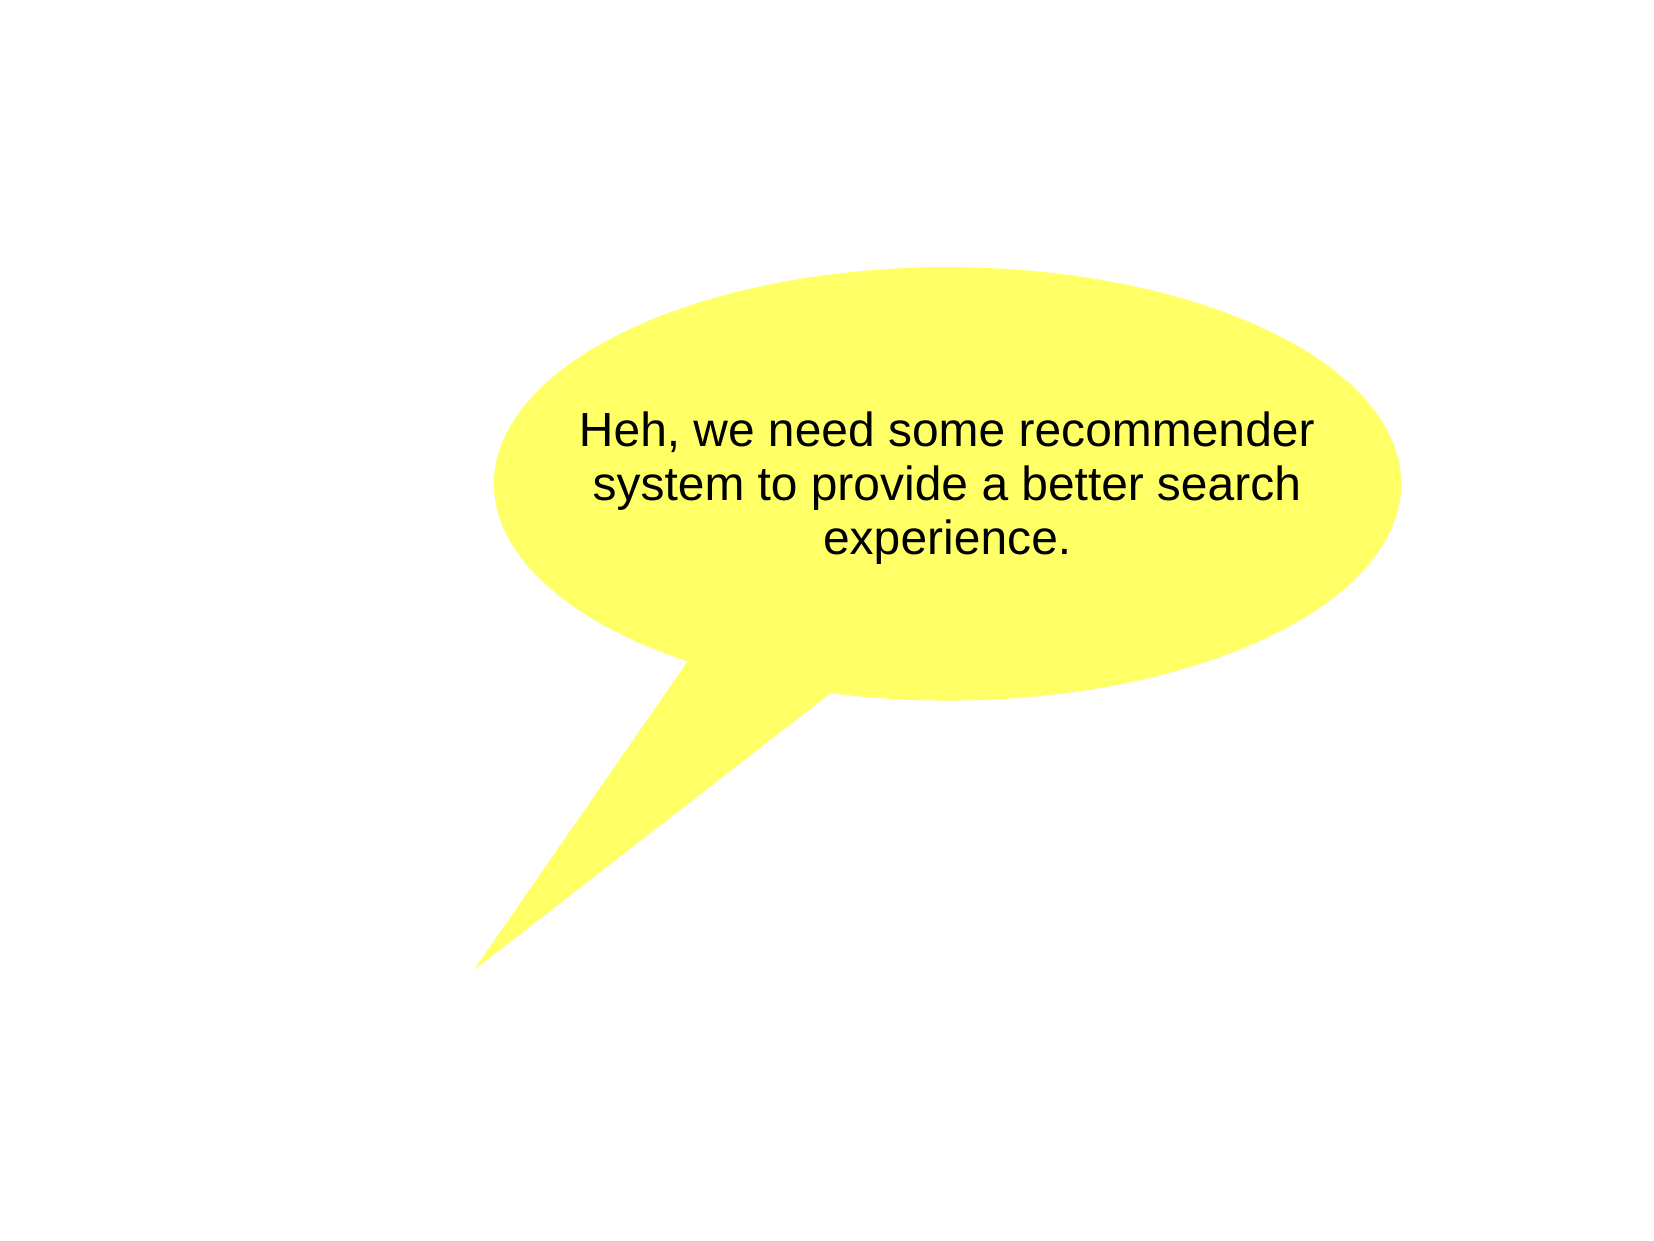

Heh, we need some recommender
system to provide a better search
experience.